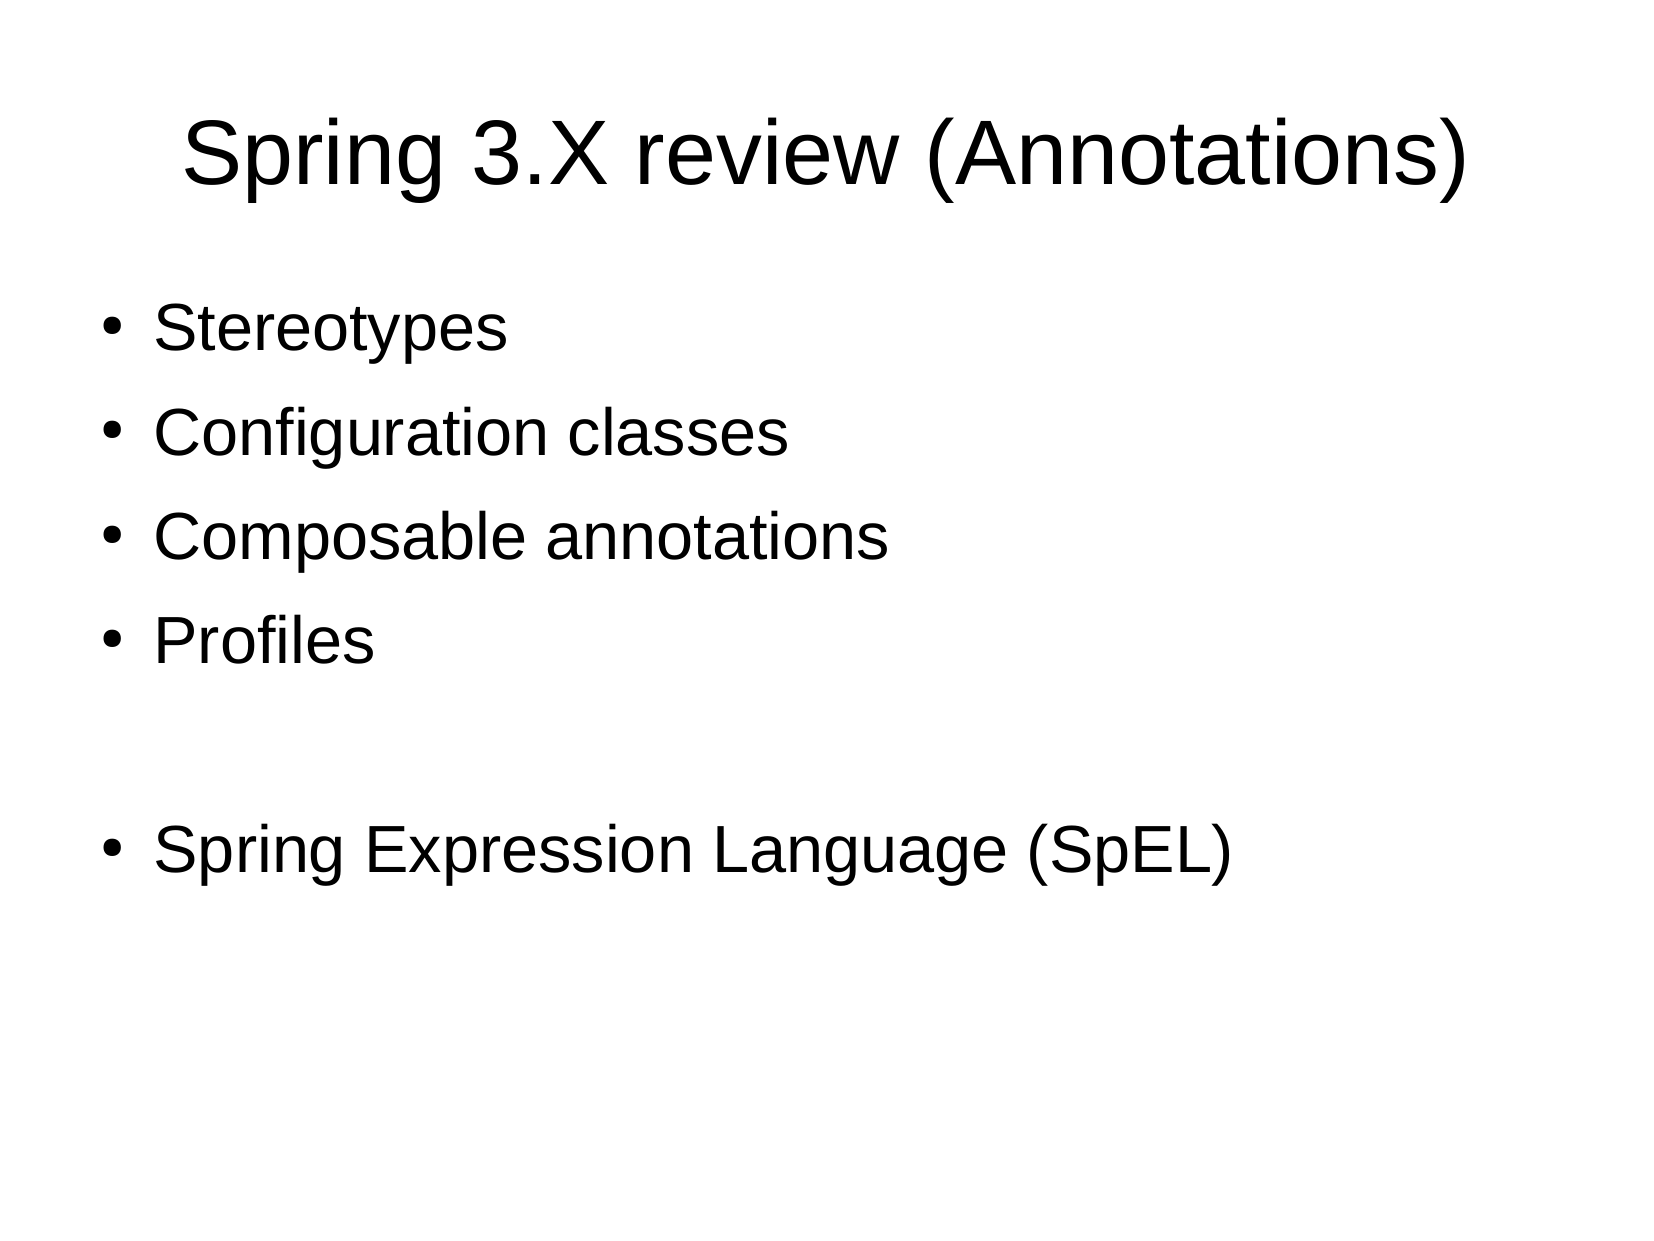

# Spring 3.X review (Annotations)
Stereotypes
Configuration classes
Composable annotations
Profiles
Spring Expression Language (SpEL)